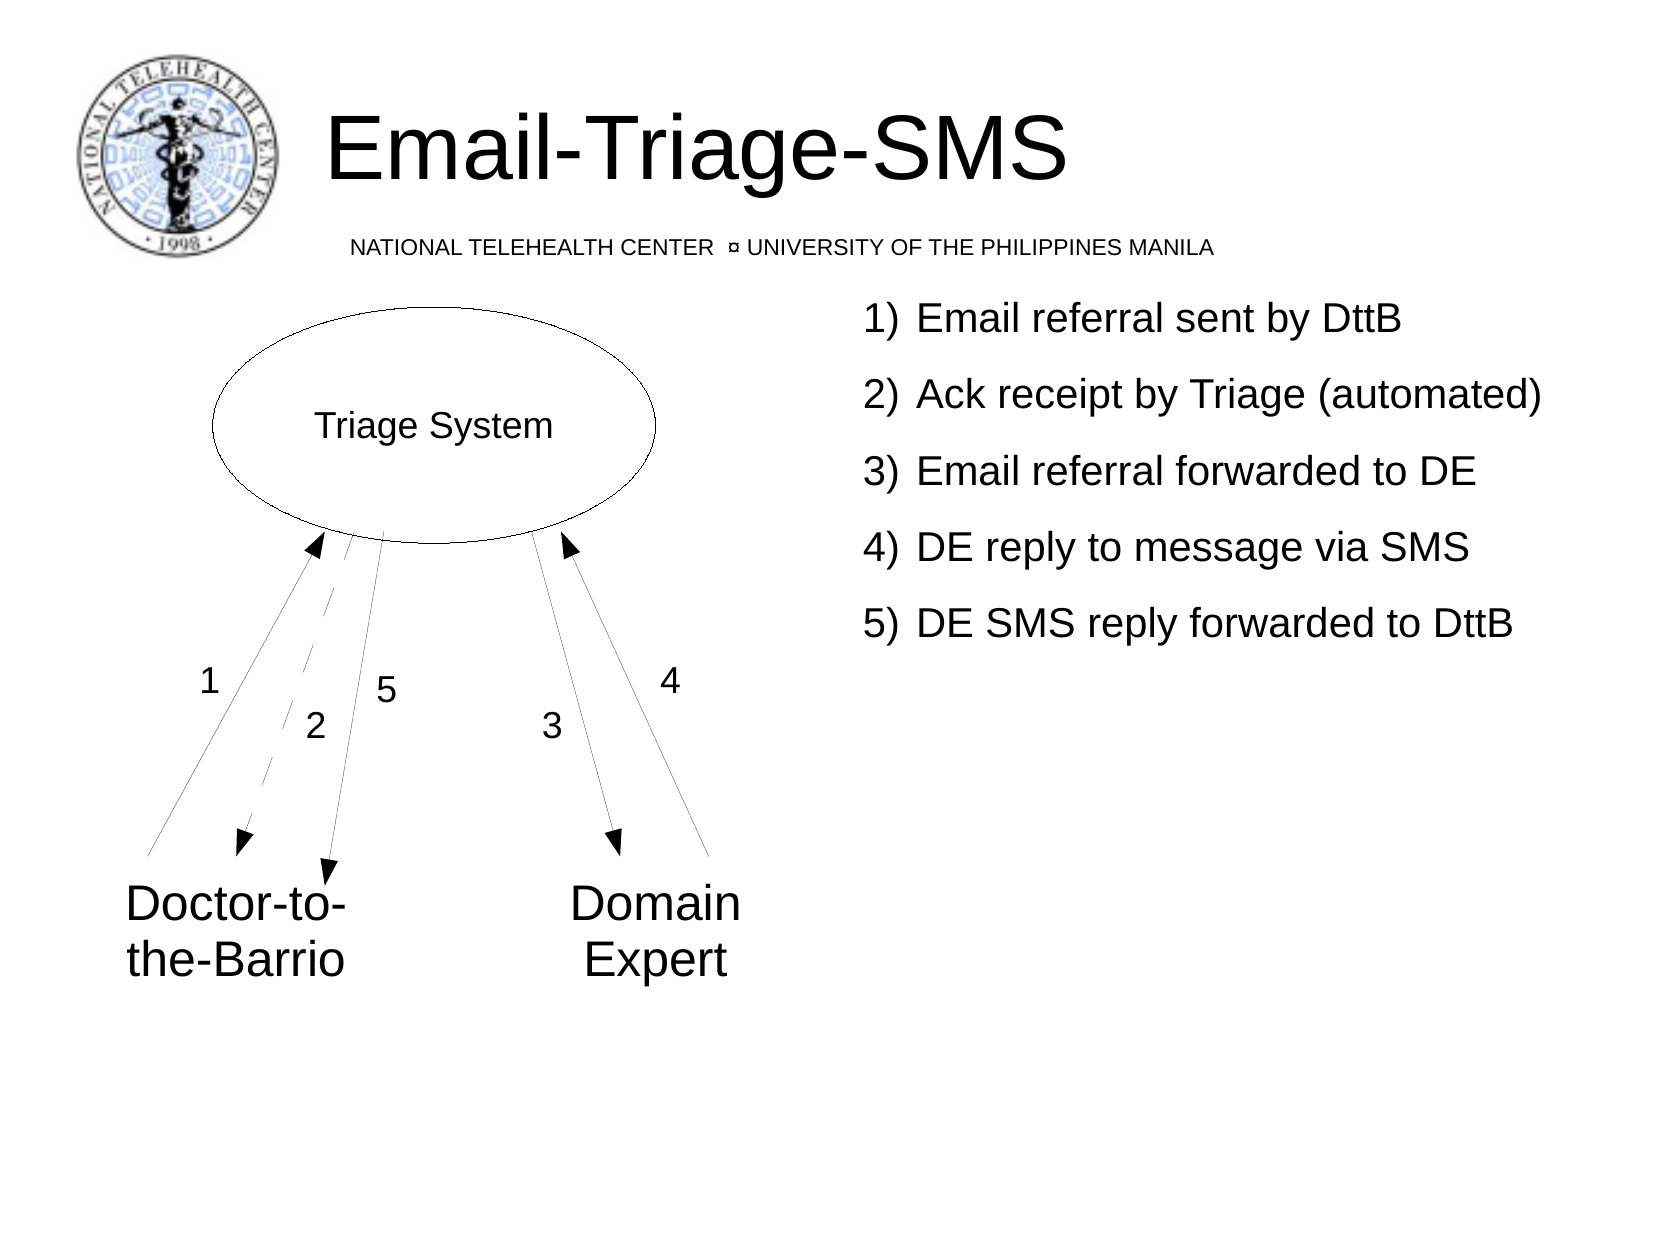

# Email-Triage-SMS
Email referral sent by DttB
Ack receipt by Triage (automated)
Email referral forwarded to DE
DE reply to message via SMS
DE SMS reply forwarded to DttB
Triage System
1
4
5
2
3
Doctor-to-the-Barrio
Domain Expert